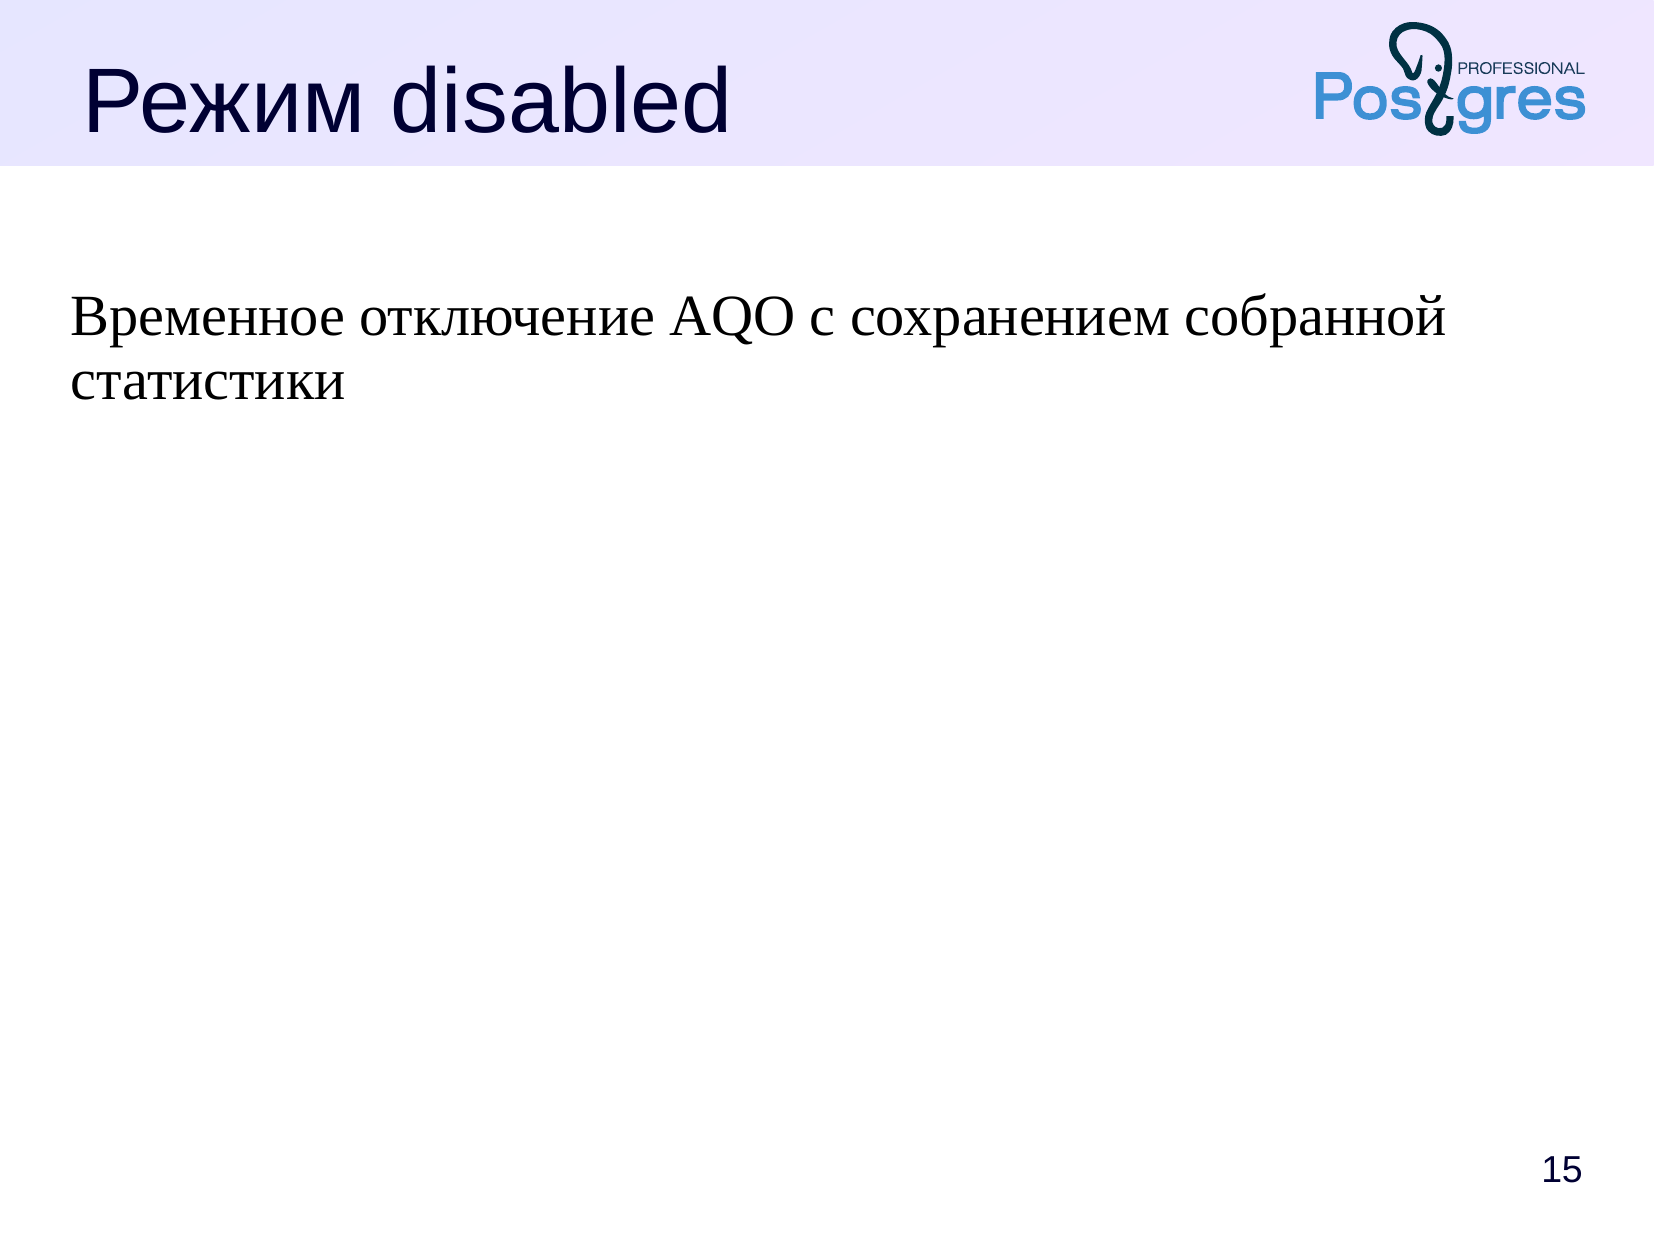

# Режим disabled
Временное отключение AQO с сохранением собранной статистики